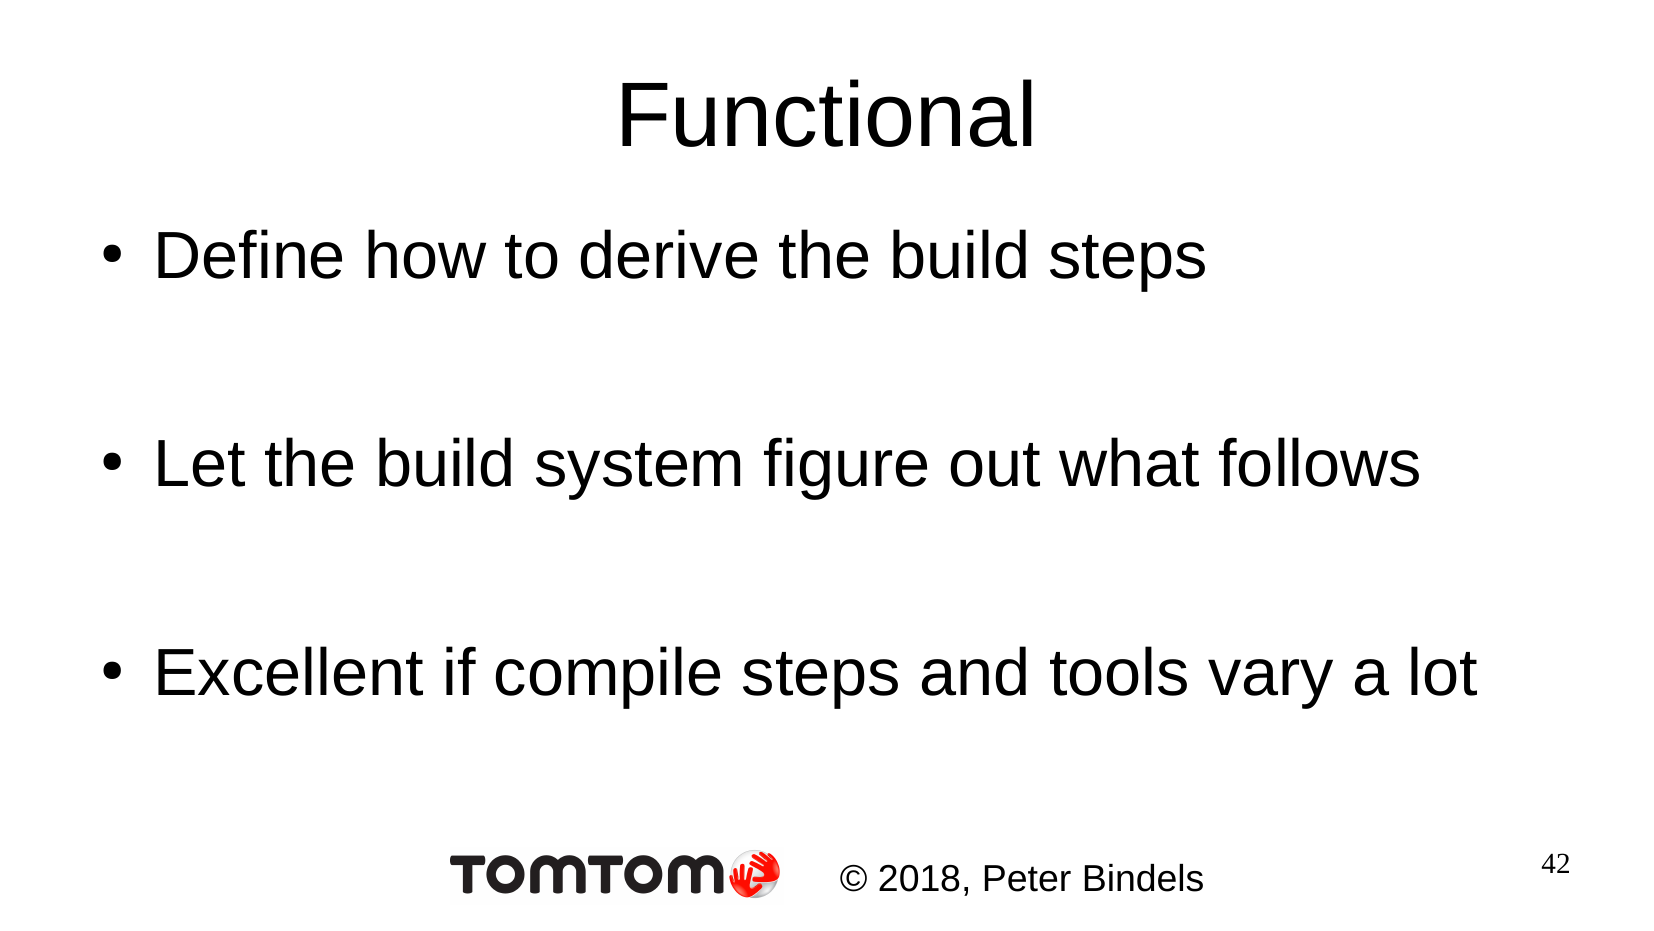

# Functional
Define how to derive the build steps
Let the build system figure out what follows
Excellent if compile steps and tools vary a lot
42